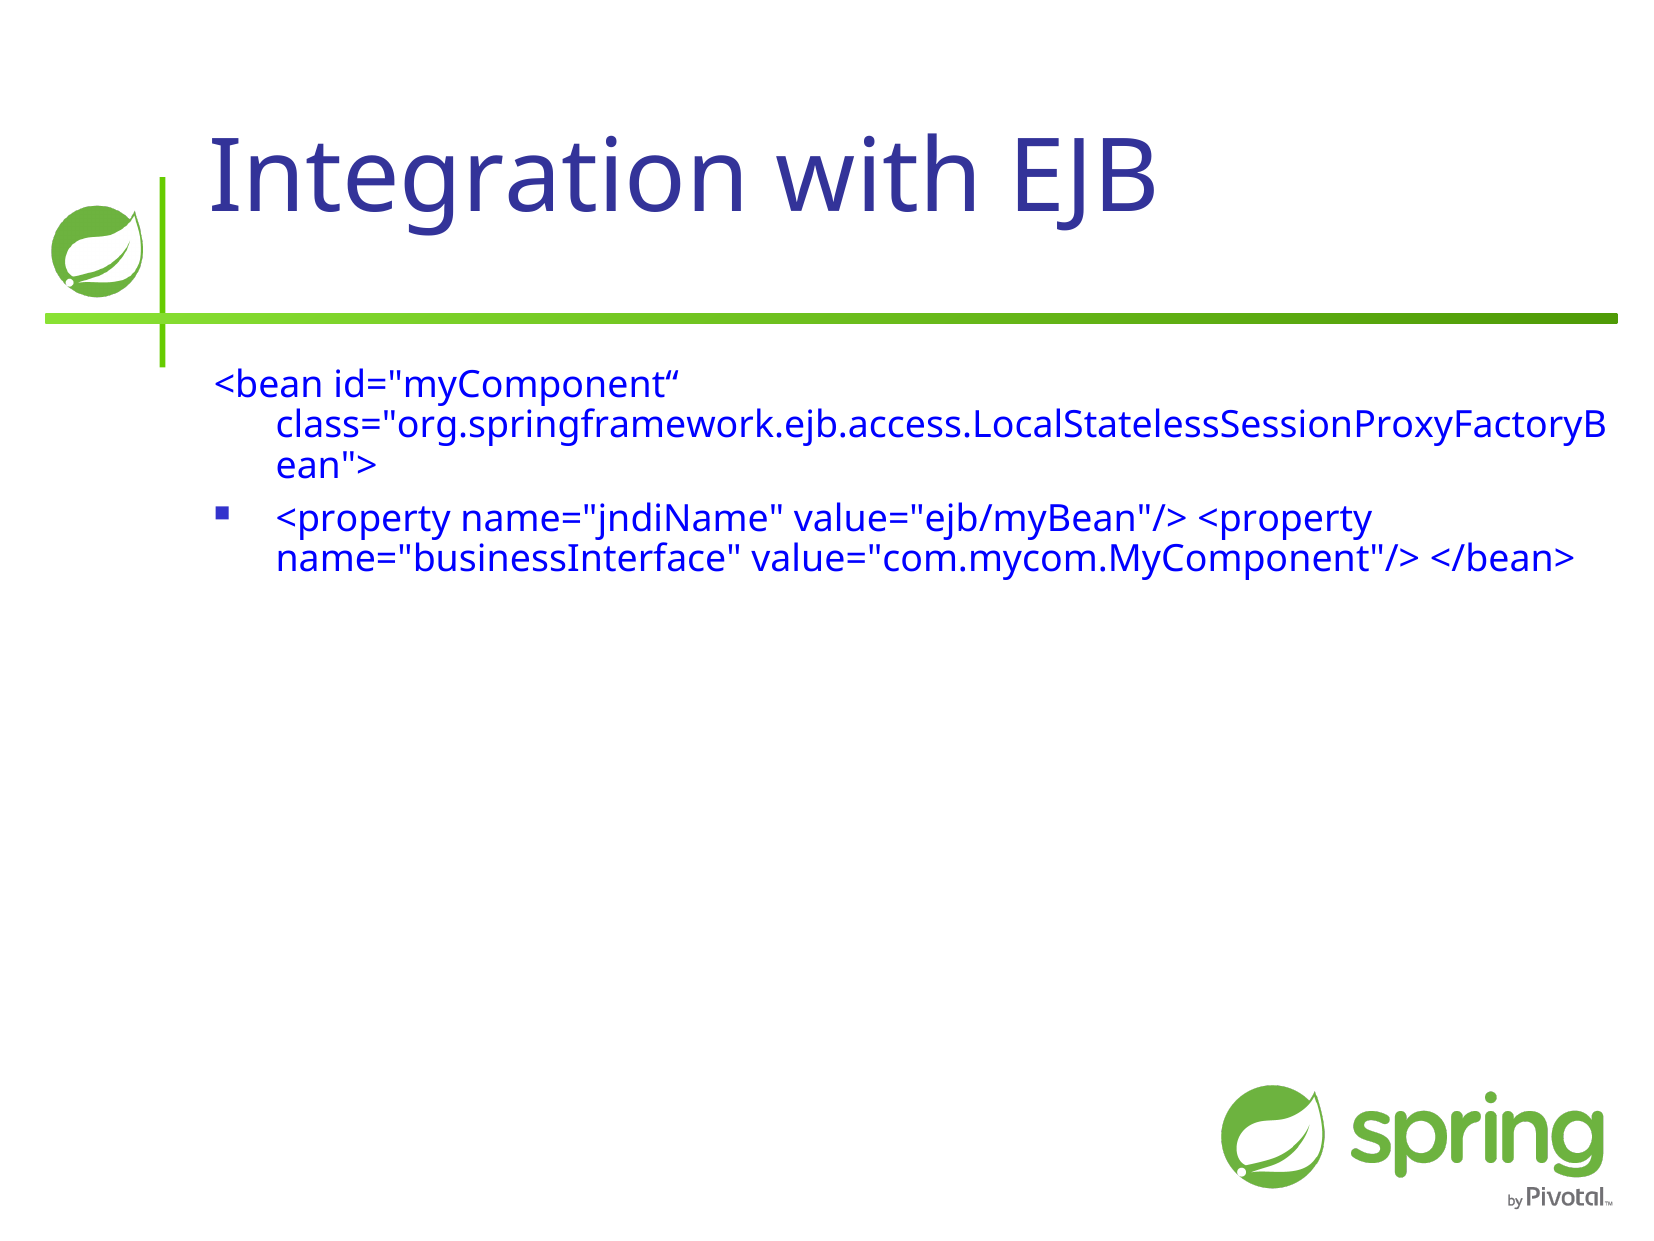

# Integration with EJB
<bean id="myComponent“ class="org.springframework.ejb.access.LocalStatelessSessionProxyFactoryBean">
<property name="jndiName" value="ejb/myBean"/> <property name="businessInterface" value="com.mycom.MyComponent"/> </bean>